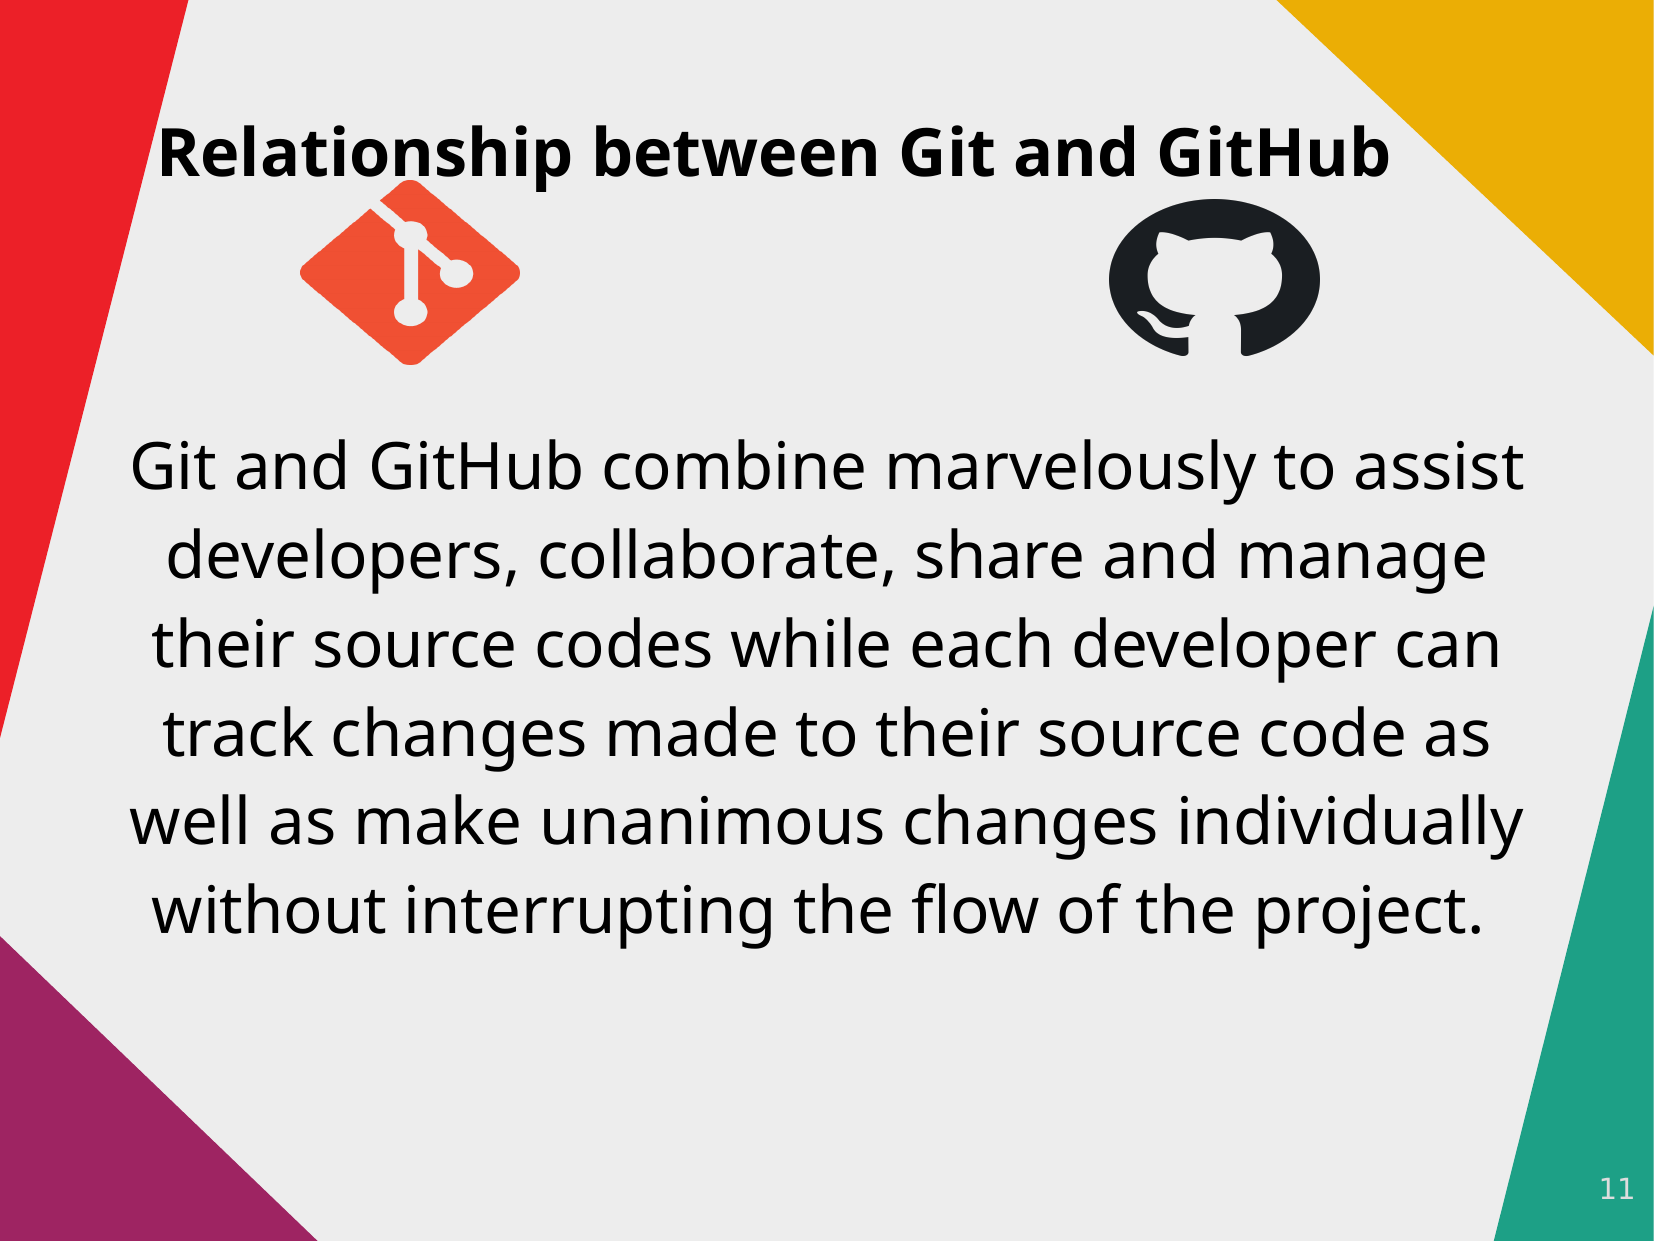

# Relationship between Git and GitHub
Git and GitHub combine marvelously to assist developers, collaborate, share and manage their source codes while each developer can track changes made to their source code as well as make unanimous changes individually without interrupting the flow of the project.
11